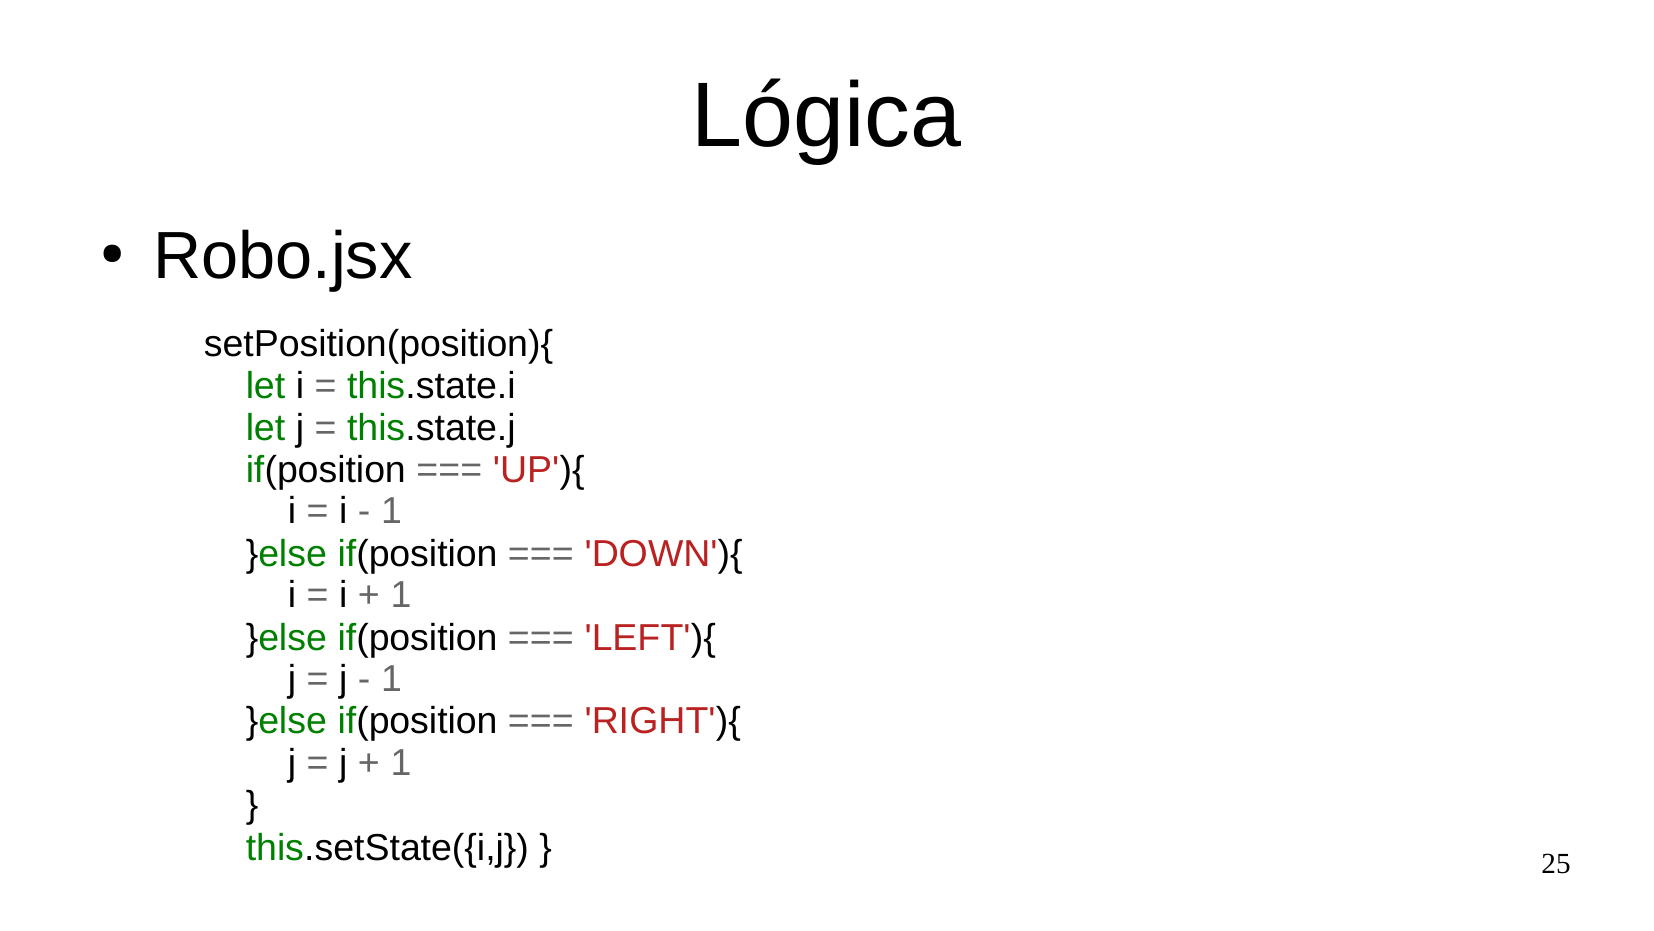

# Lógica
Robo.jsx
 setPosition(position){
 let i = this.state.i
 let j = this.state.j
 if(position === 'UP'){
 i = i - 1
 }else if(position === 'DOWN'){
 i = i + 1
 }else if(position === 'LEFT'){
 j = j - 1
 }else if(position === 'RIGHT'){
 j = j + 1
 }
 this.setState({i,j}) }
25